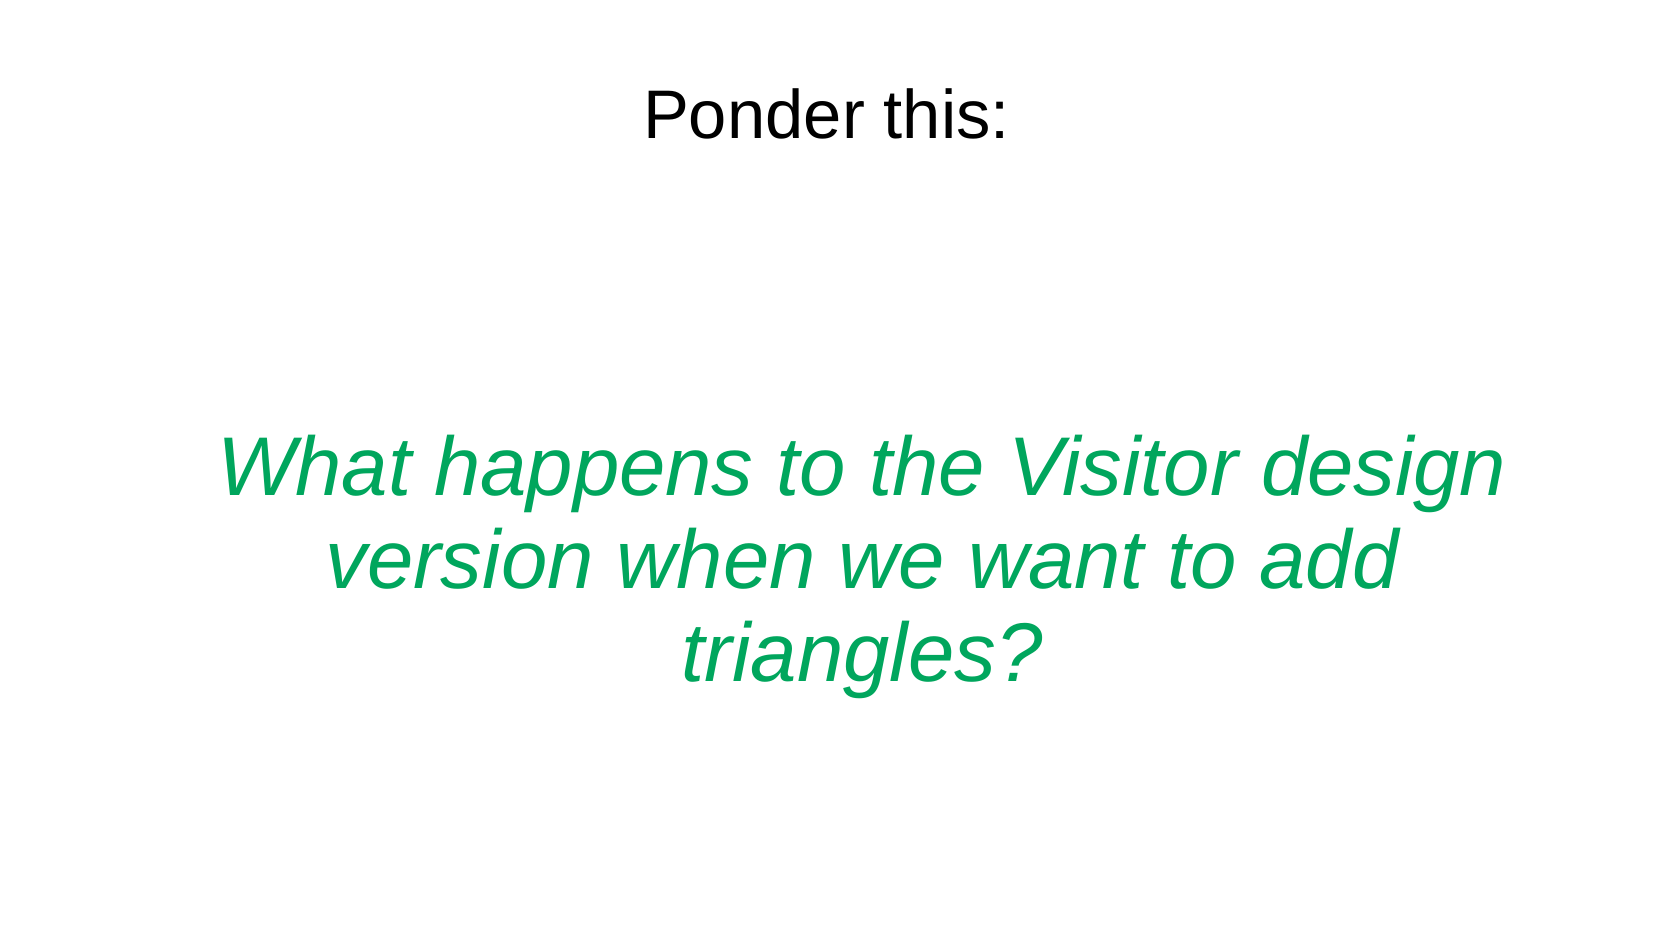

# Ponder this:
What happens to the Visitor design version when we want to add triangles?